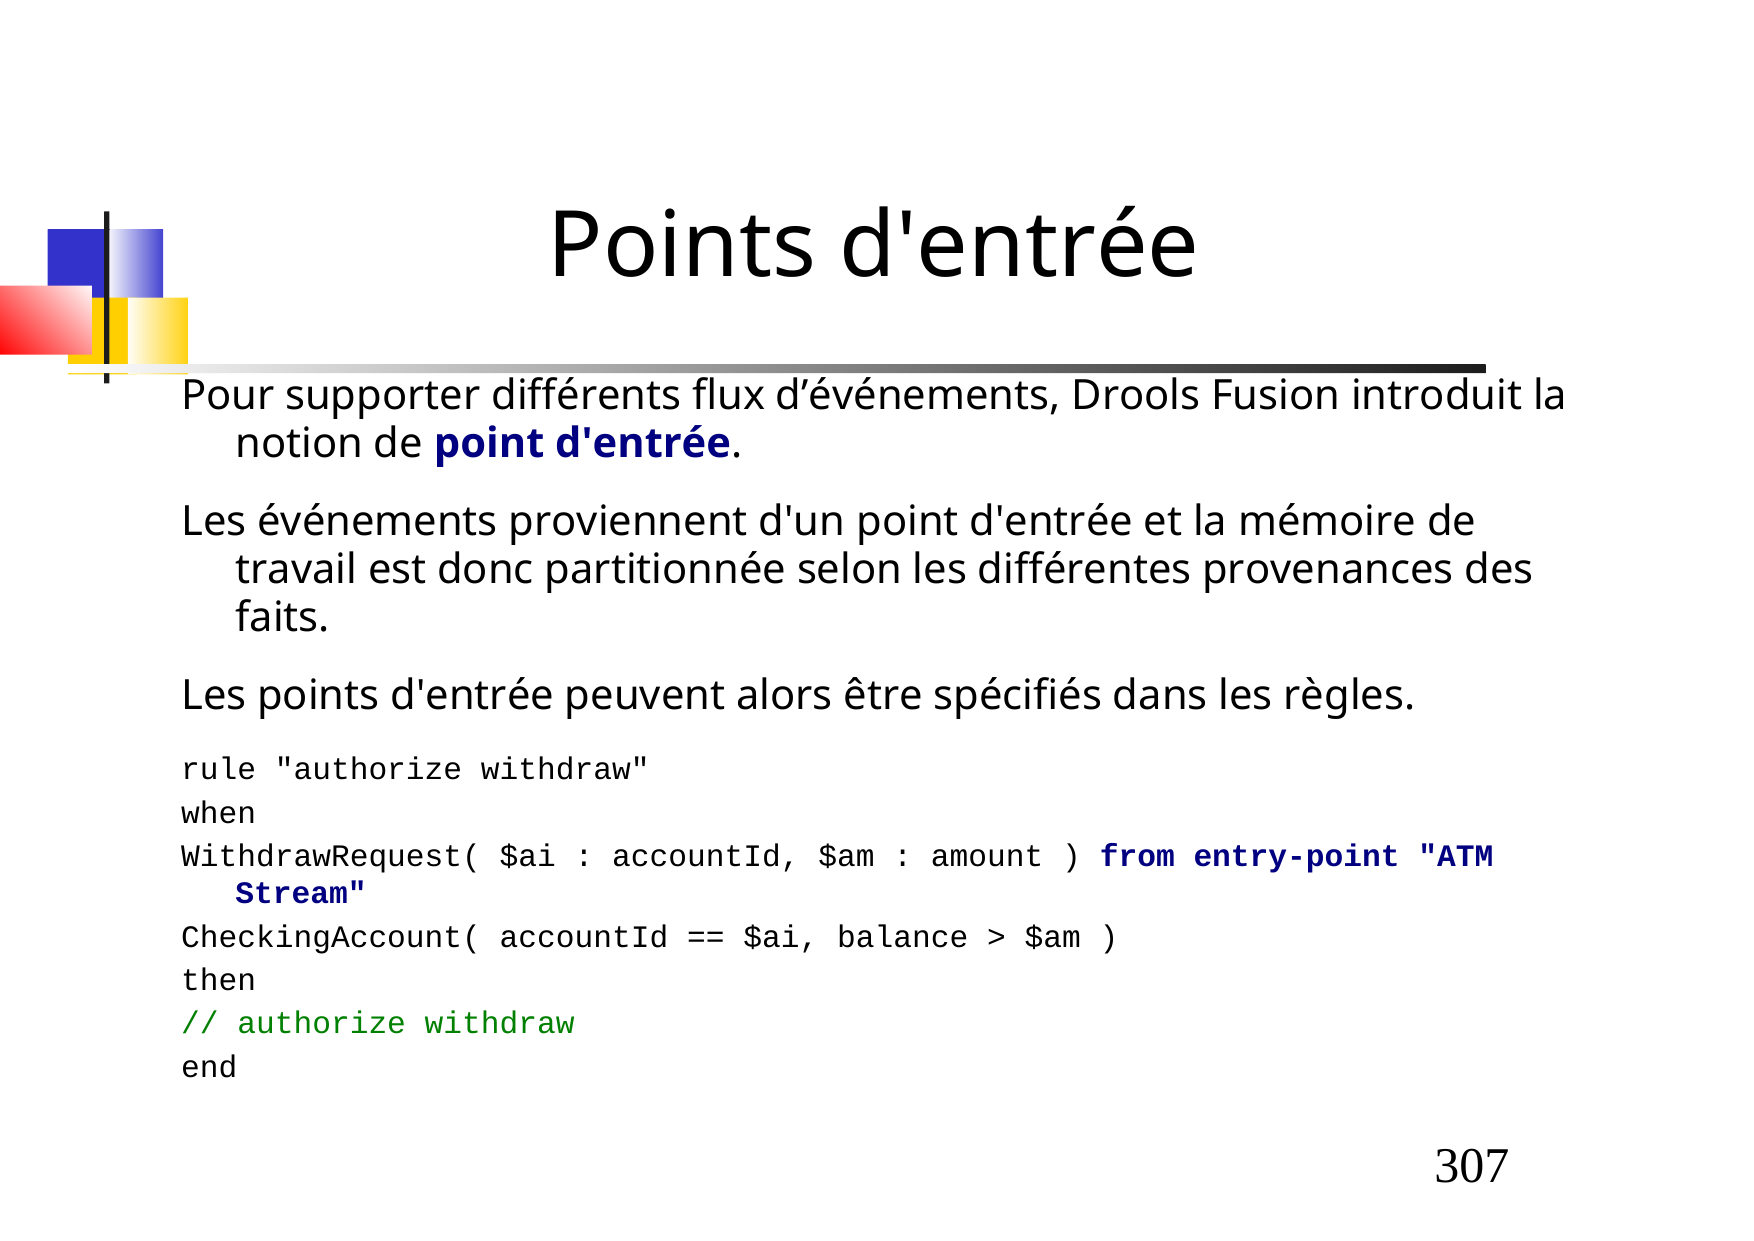

# Points d'entrée
Pour supporter différents flux d’événements, Drools Fusion introduit la notion de point d'entrée.
Les événements proviennent d'un point d'entrée et la mémoire de travail est donc partitionnée selon les différentes provenances des faits.
Les points d'entrée peuvent alors être spécifiés dans les règles.
rule "authorize withdraw"
when
WithdrawRequest( $ai : accountId, $am : amount ) from entry-point "ATM Stream"
CheckingAccount( accountId == $ai, balance > $am )
then
// authorize withdraw
end